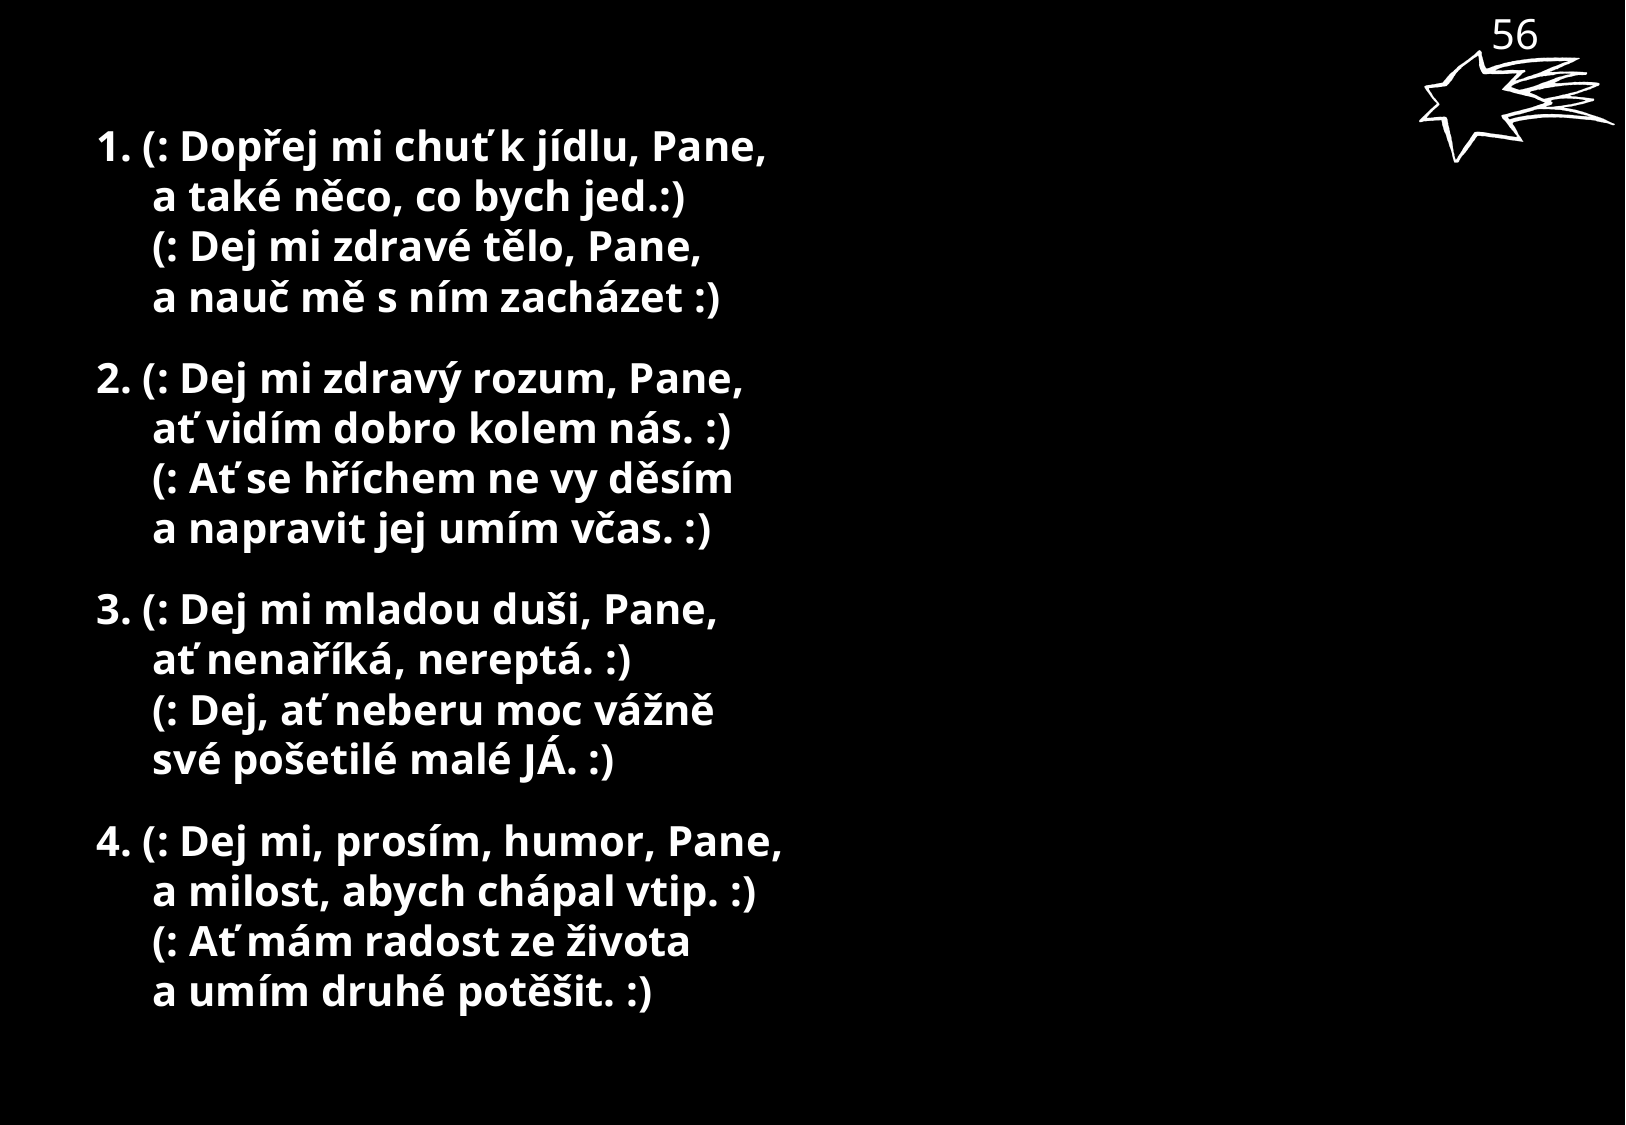

56
# 1. (: Dopřej mi chuť k jídlu, Pane, a také něco, co bych jed.:) (: Dej mi zdravé tělo, Pane, a nauč mě s ním zacházet :)
2. (: Dej mi zdravý rozum, Pane,
ať vidím dobro kolem nás. :)
(: Ať se hříchem ne vy děsím
a napravit jej umím včas. :)
3. (: Dej mi mladou duši, Pane,
ať nenaříká, nereptá. :)
(: Dej, ať neberu moc vážně
své pošetilé malé JÁ. :)
4. (: Dej mi, prosím, humor, Pane,
a milost, abych chápal vtip. :)
(: Ať mám radost ze života
a umím druhé potěšit. :)